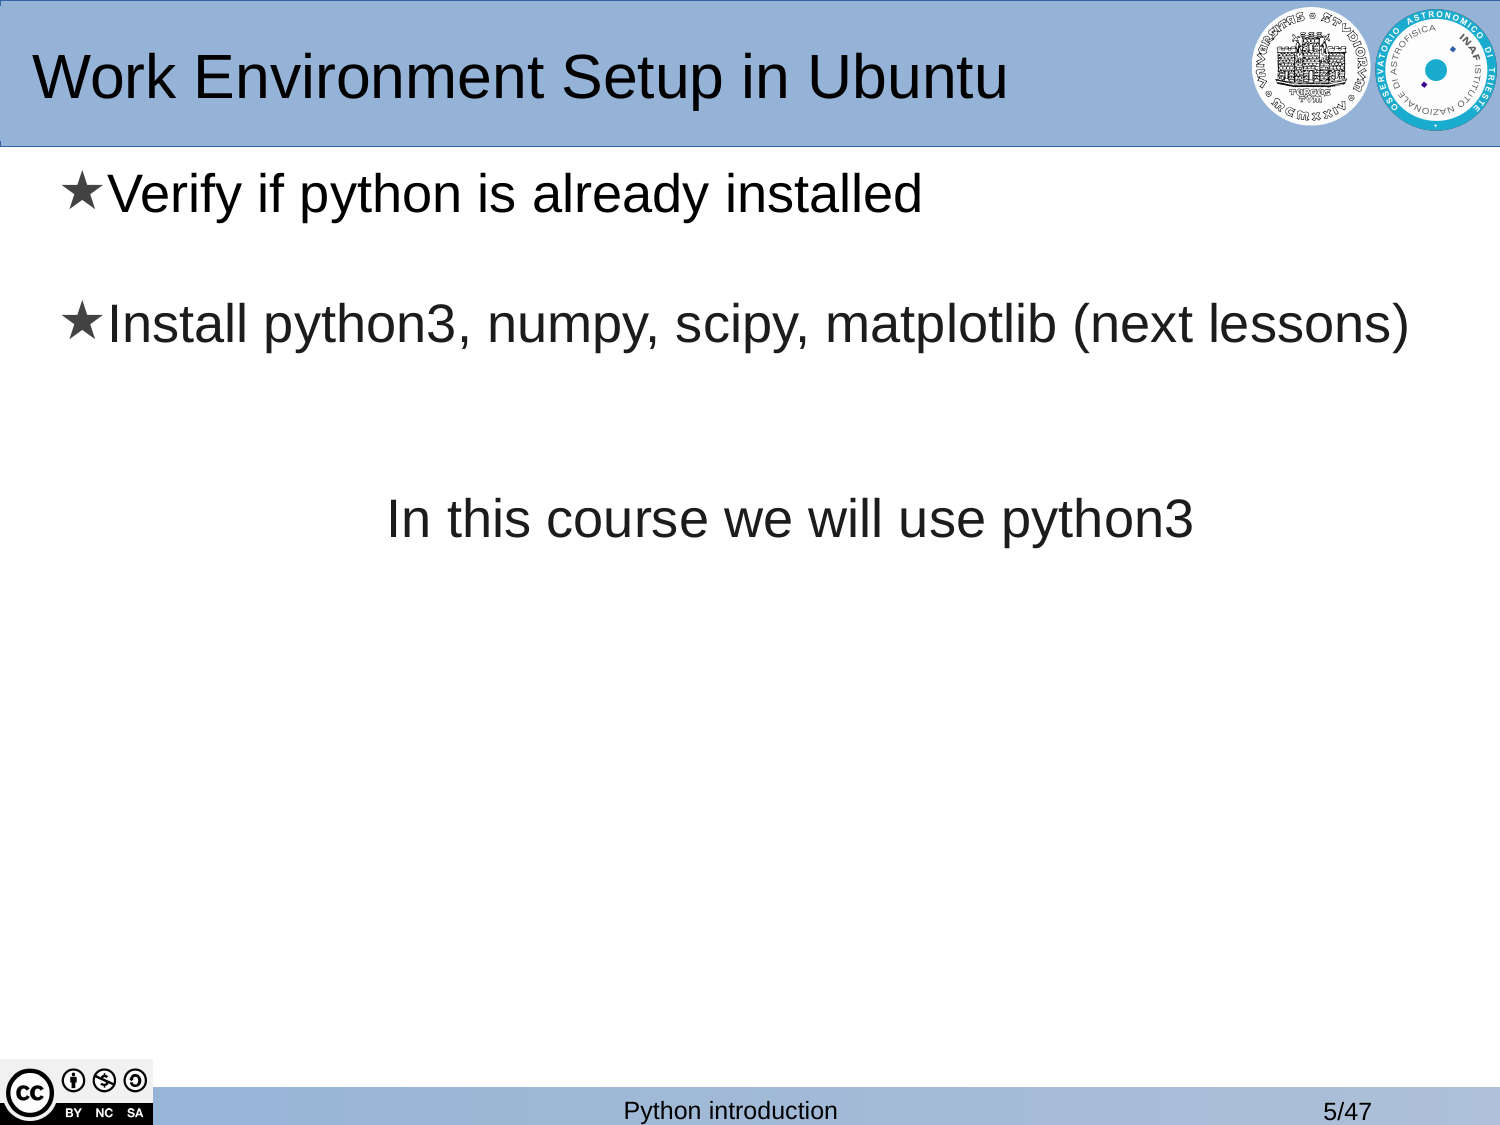

Work Environment Setup in Ubuntu
# Verify if python is already installed
Install python3, numpy, scipy, matplotlib (next lessons)
In this course we will use python3